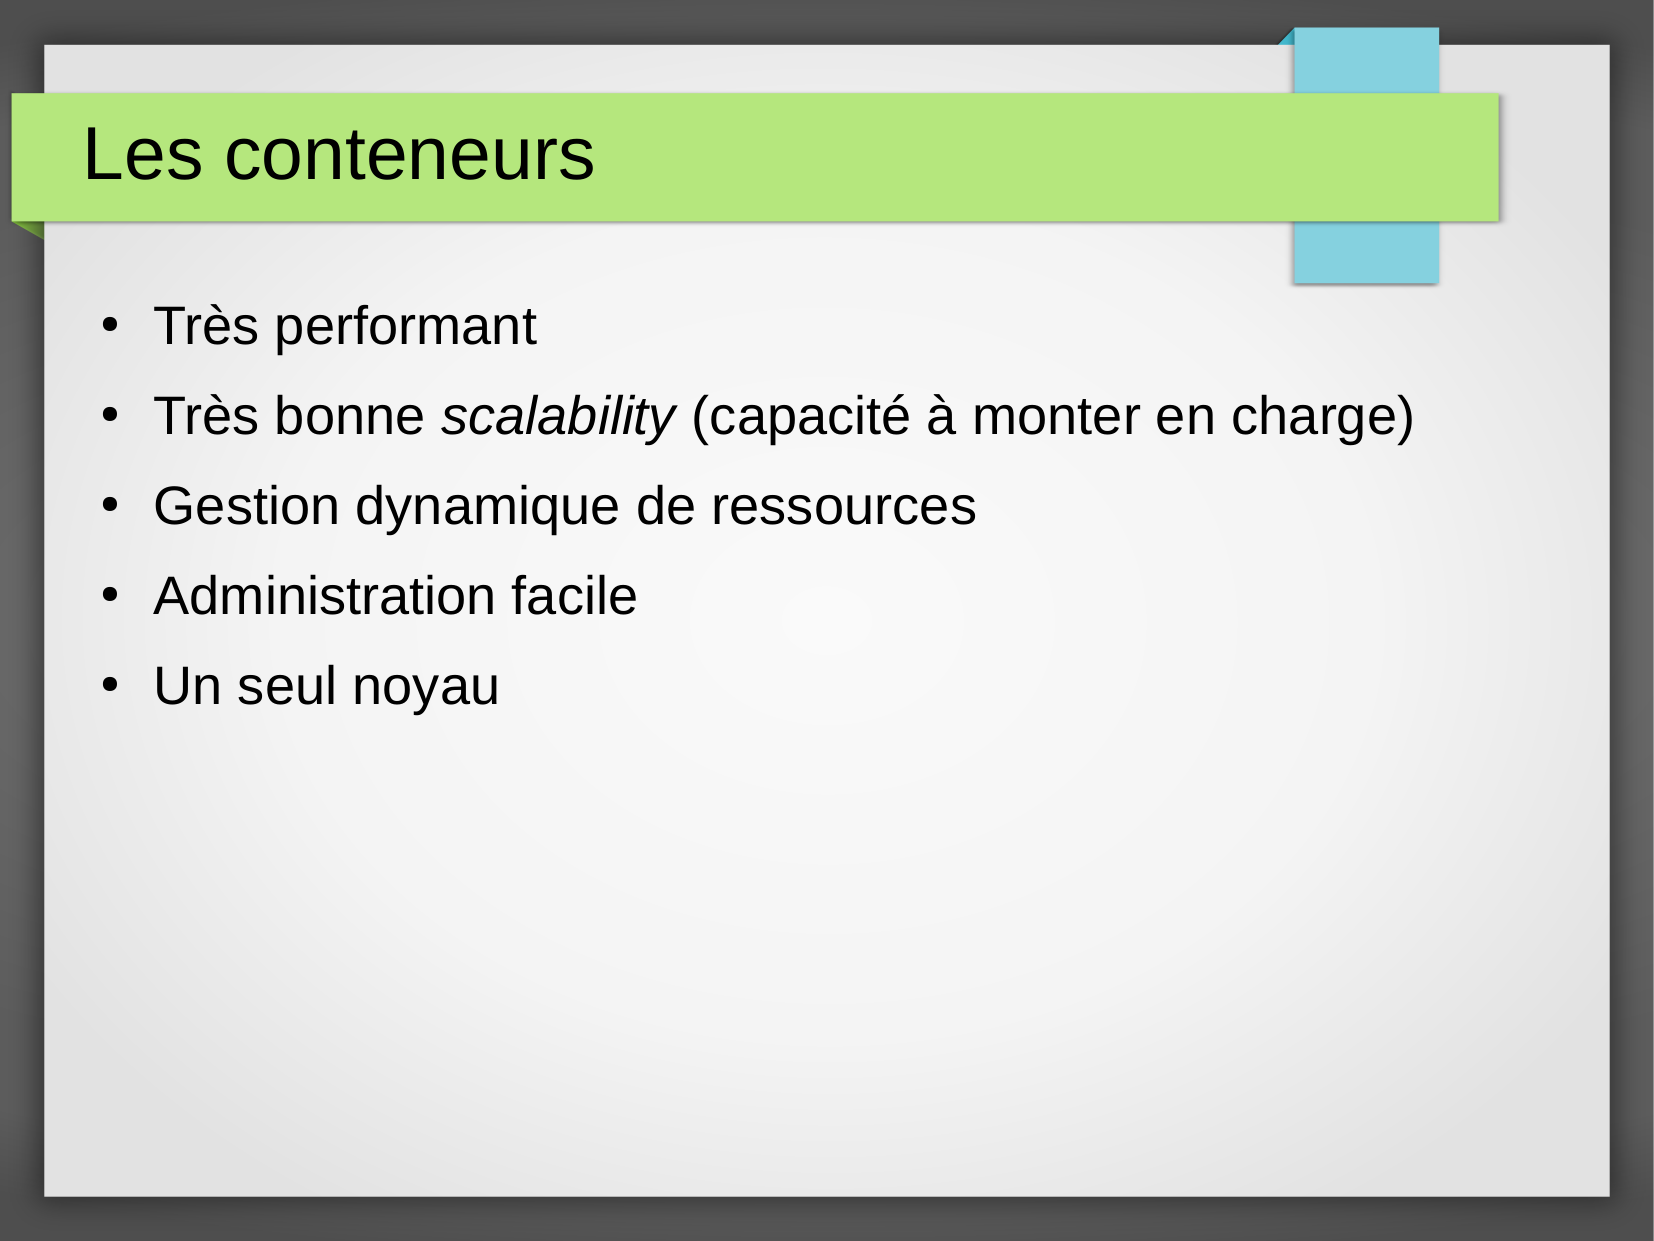

# Les conteneurs
Très performant
Très bonne scalability (capacité à monter en charge)
Gestion dynamique de ressources
Administration facile
Un seul noyau